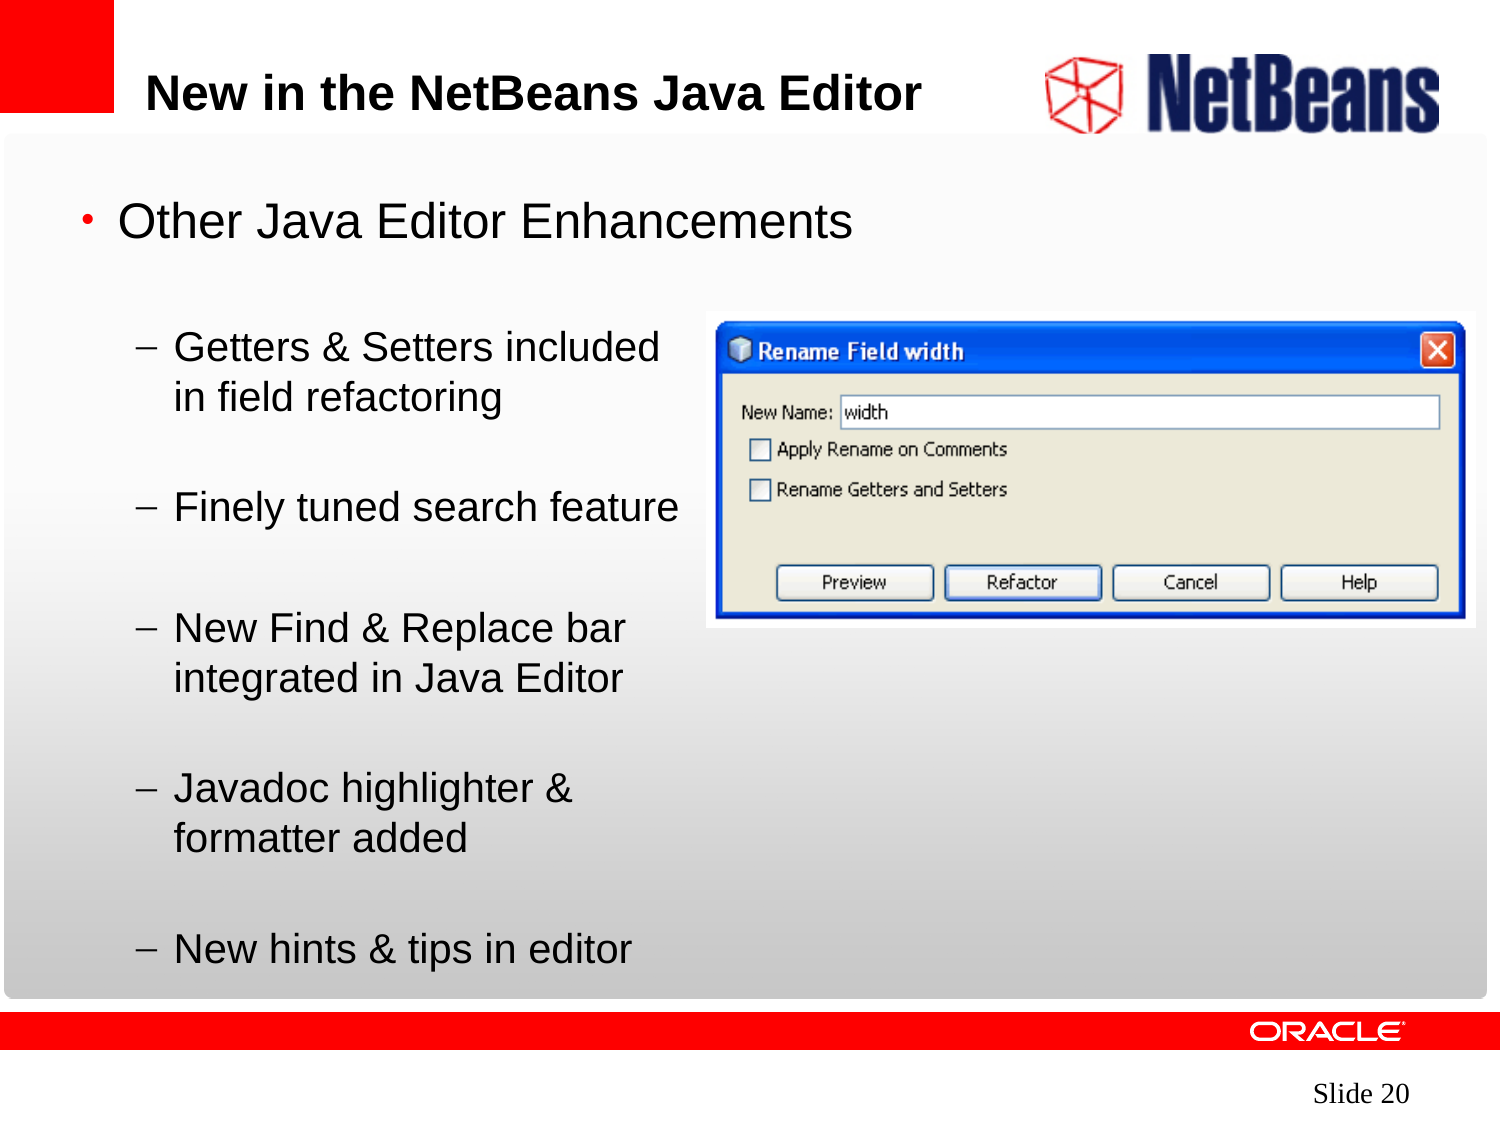

# New in the NetBeans Java Editor
Other Java Editor Enhancements
Getters & Setters included
in field refactoring
Finely tuned search feature
New Find & Replace bar
integrated in Java Editor
Javadoc highlighter &
formatter added
New hints & tips in editor